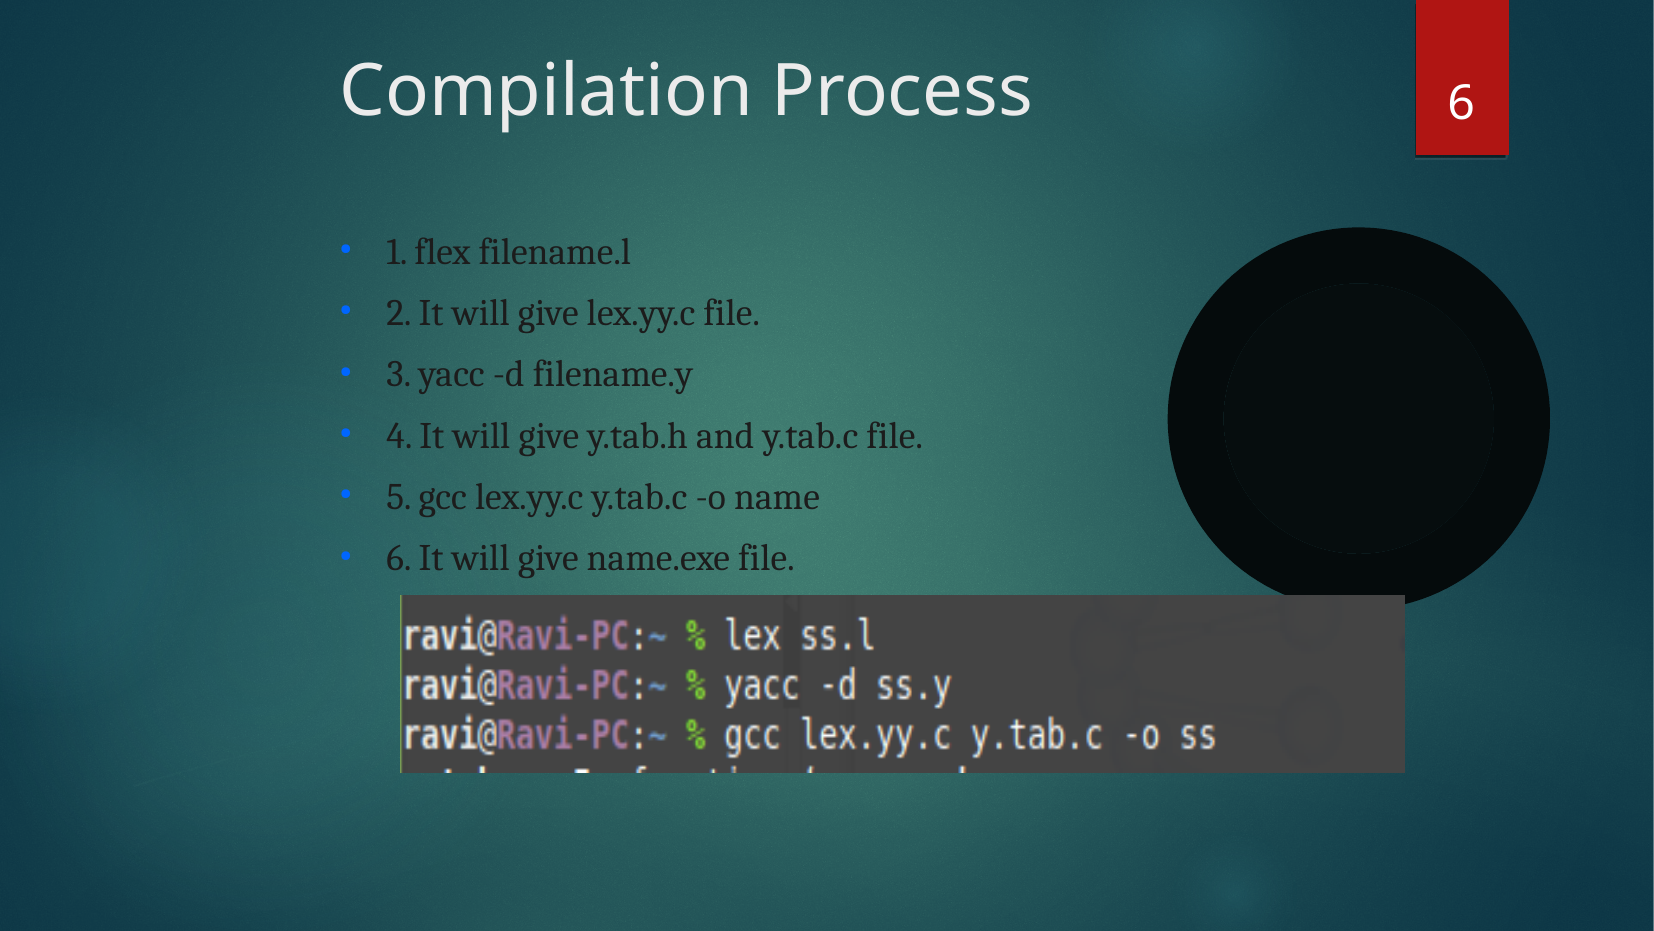

# Compilation Process
1. flex filename.l
2. It will give lex.yy.c file.
3. yacc -d filename.y
4. It will give y.tab.h and y.tab.c file.
5. gcc lex.yy.c y.tab.c -o name
6. It will give name.exe file.